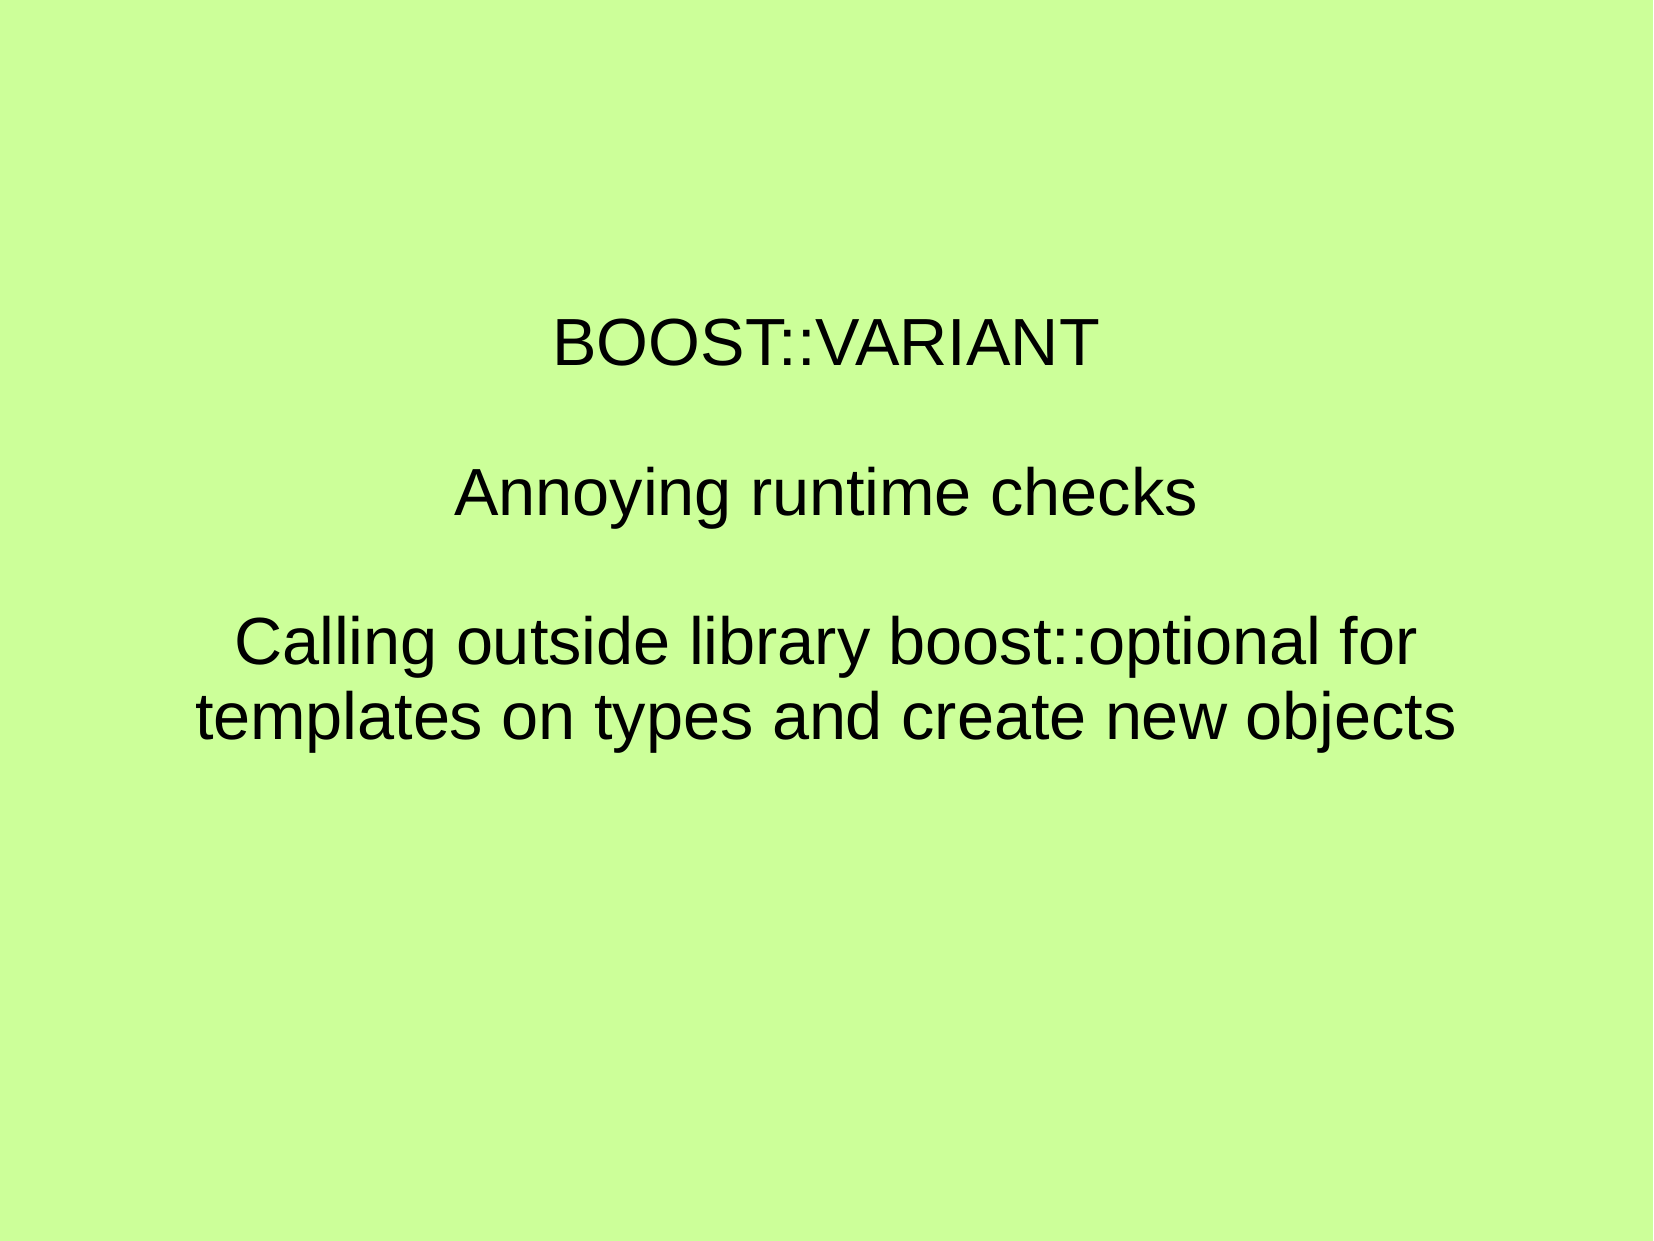

# BOOST::VARIANT
Annoying runtime checks
Calling outside library boost::optional for templates on types and create new objects